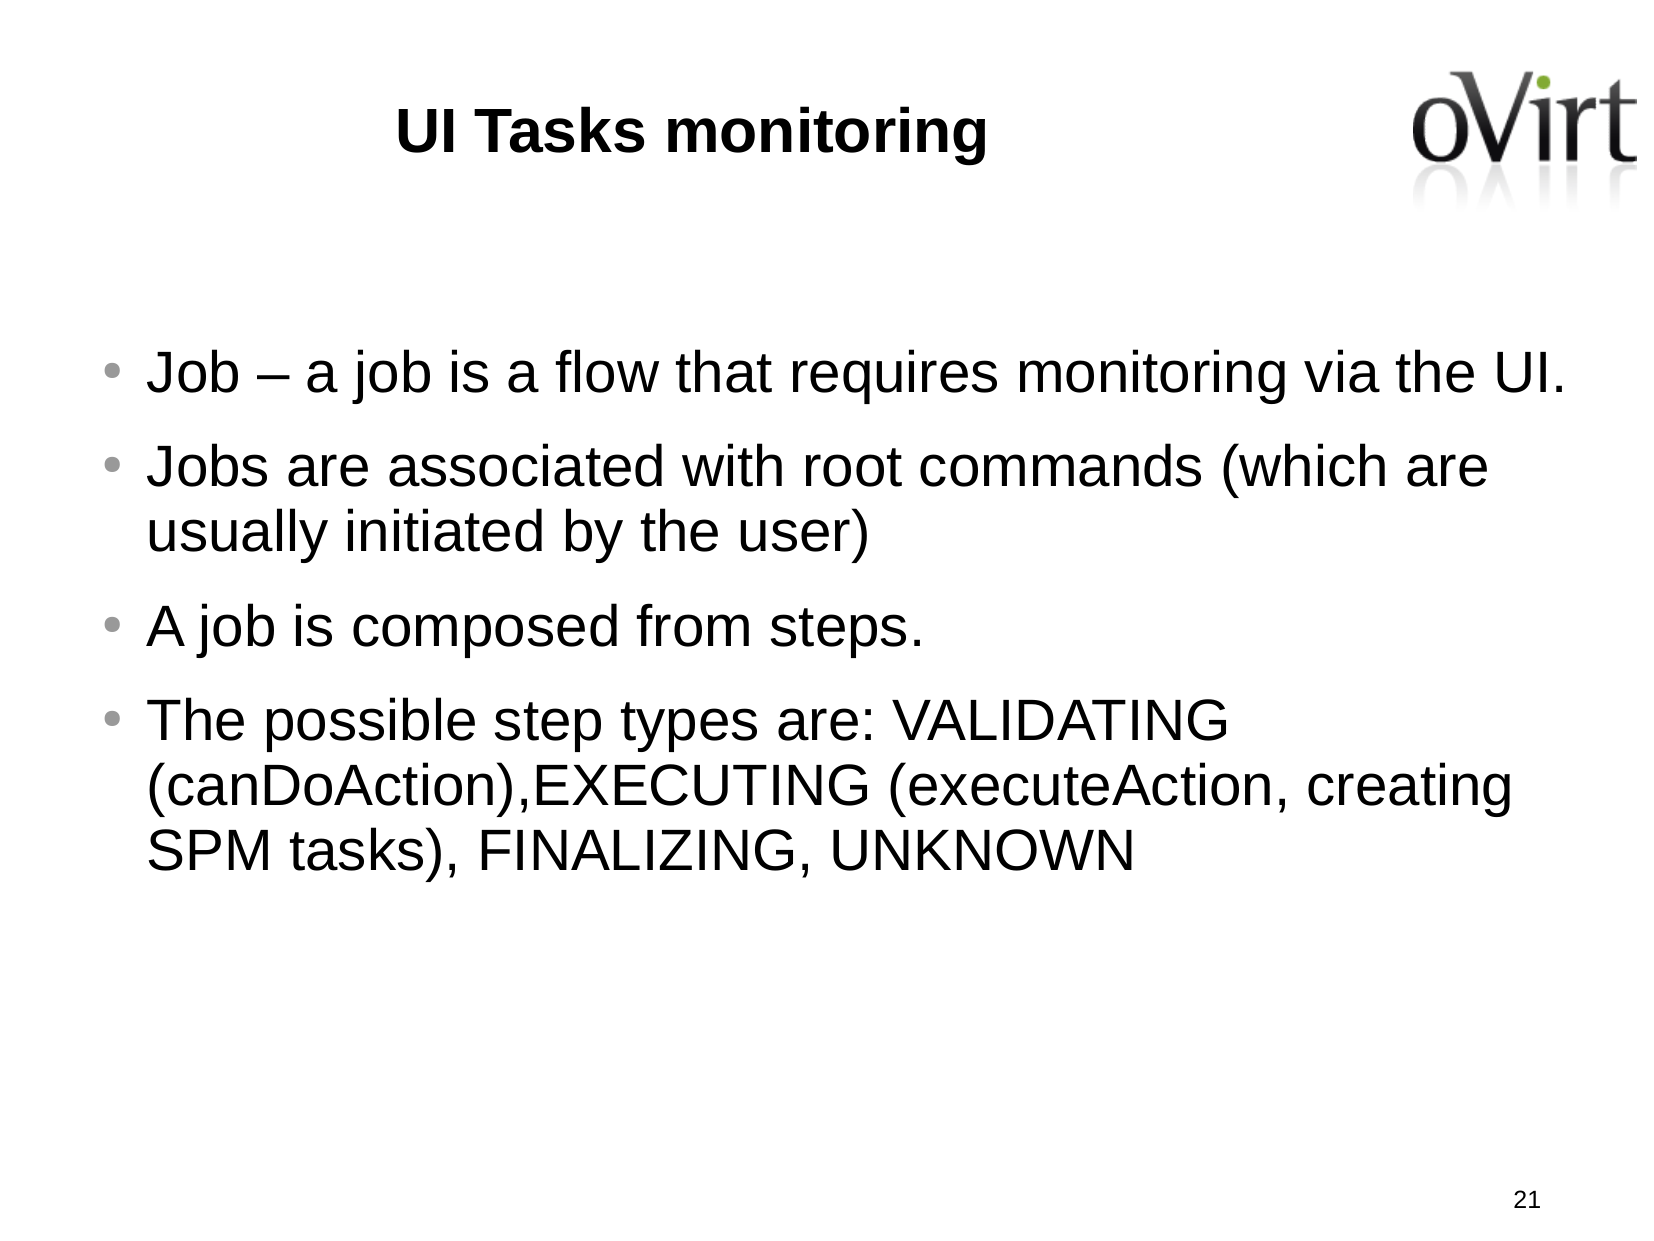

# UI Tasks monitoring
Job – a job is a flow that requires monitoring via the UI.
Jobs are associated with root commands (which are usually initiated by the user)
A job is composed from steps.
The possible step types are: VALIDATING (canDoAction),EXECUTING (executeAction, creating SPM tasks), FINALIZING, UNKNOWN